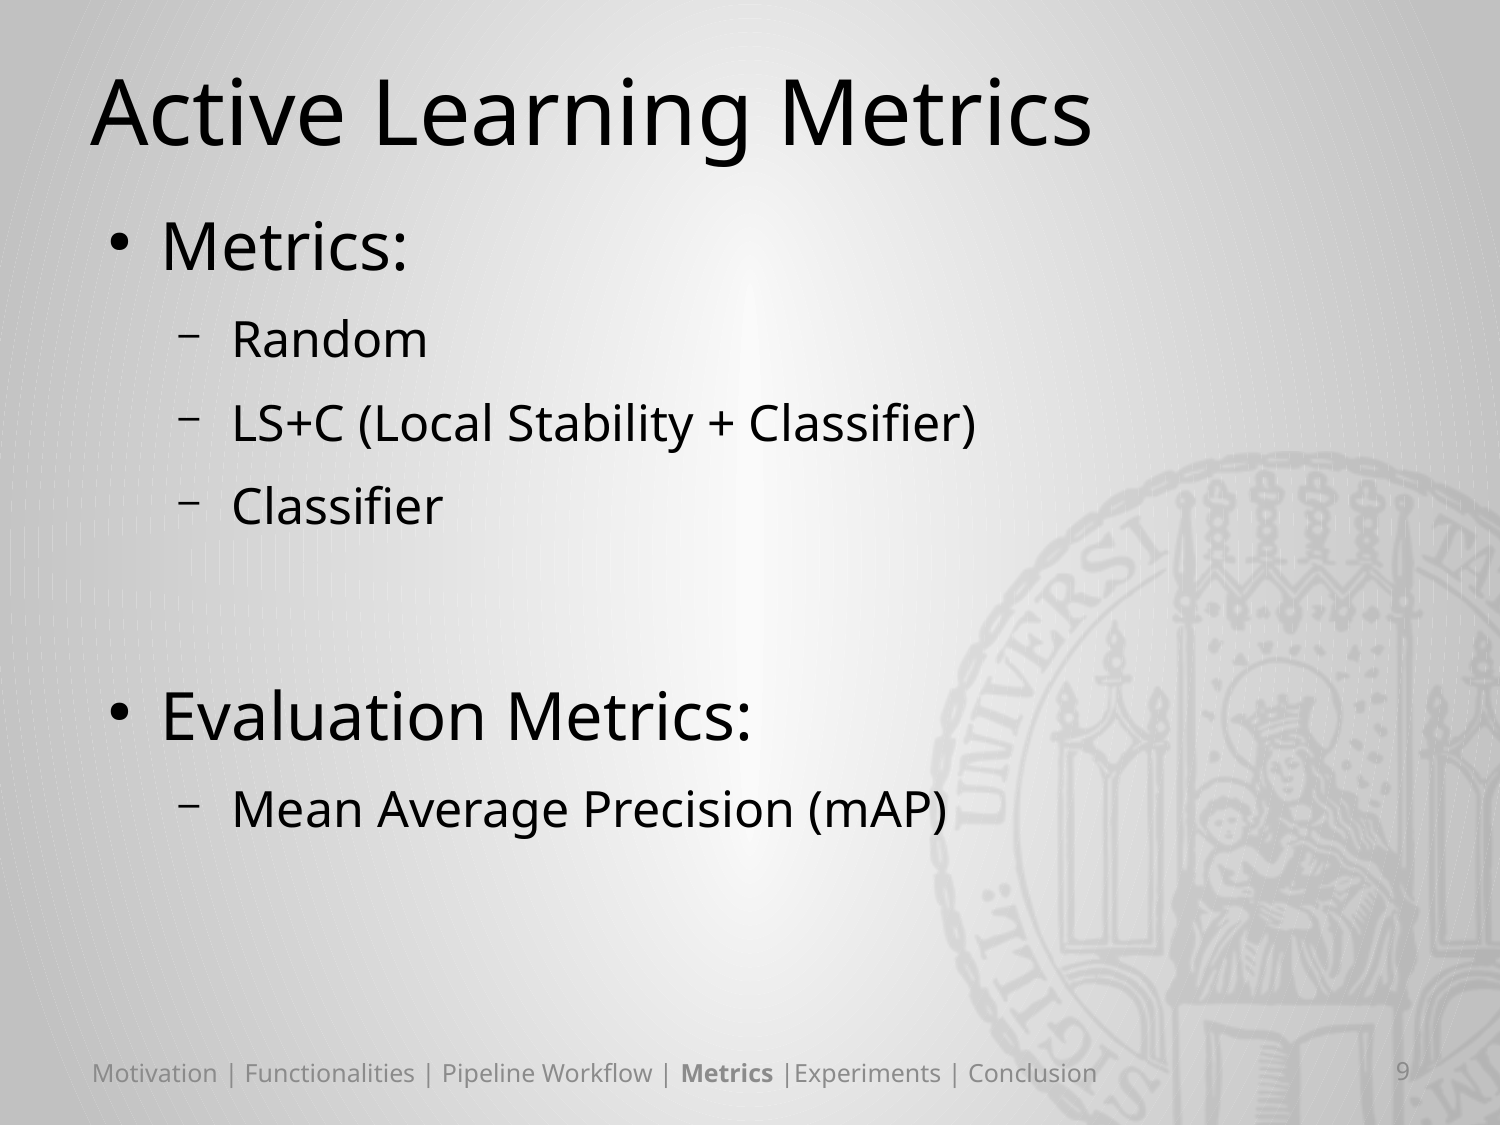

# Active Learning Metrics
Metrics:
Random
LS+C (Local Stability + Classifier)
Classifier
Evaluation Metrics:
Mean Average Precision (mAP)
Motivation | Functionalities | Pipeline Workflow | Metrics |Experiments | Conclusion